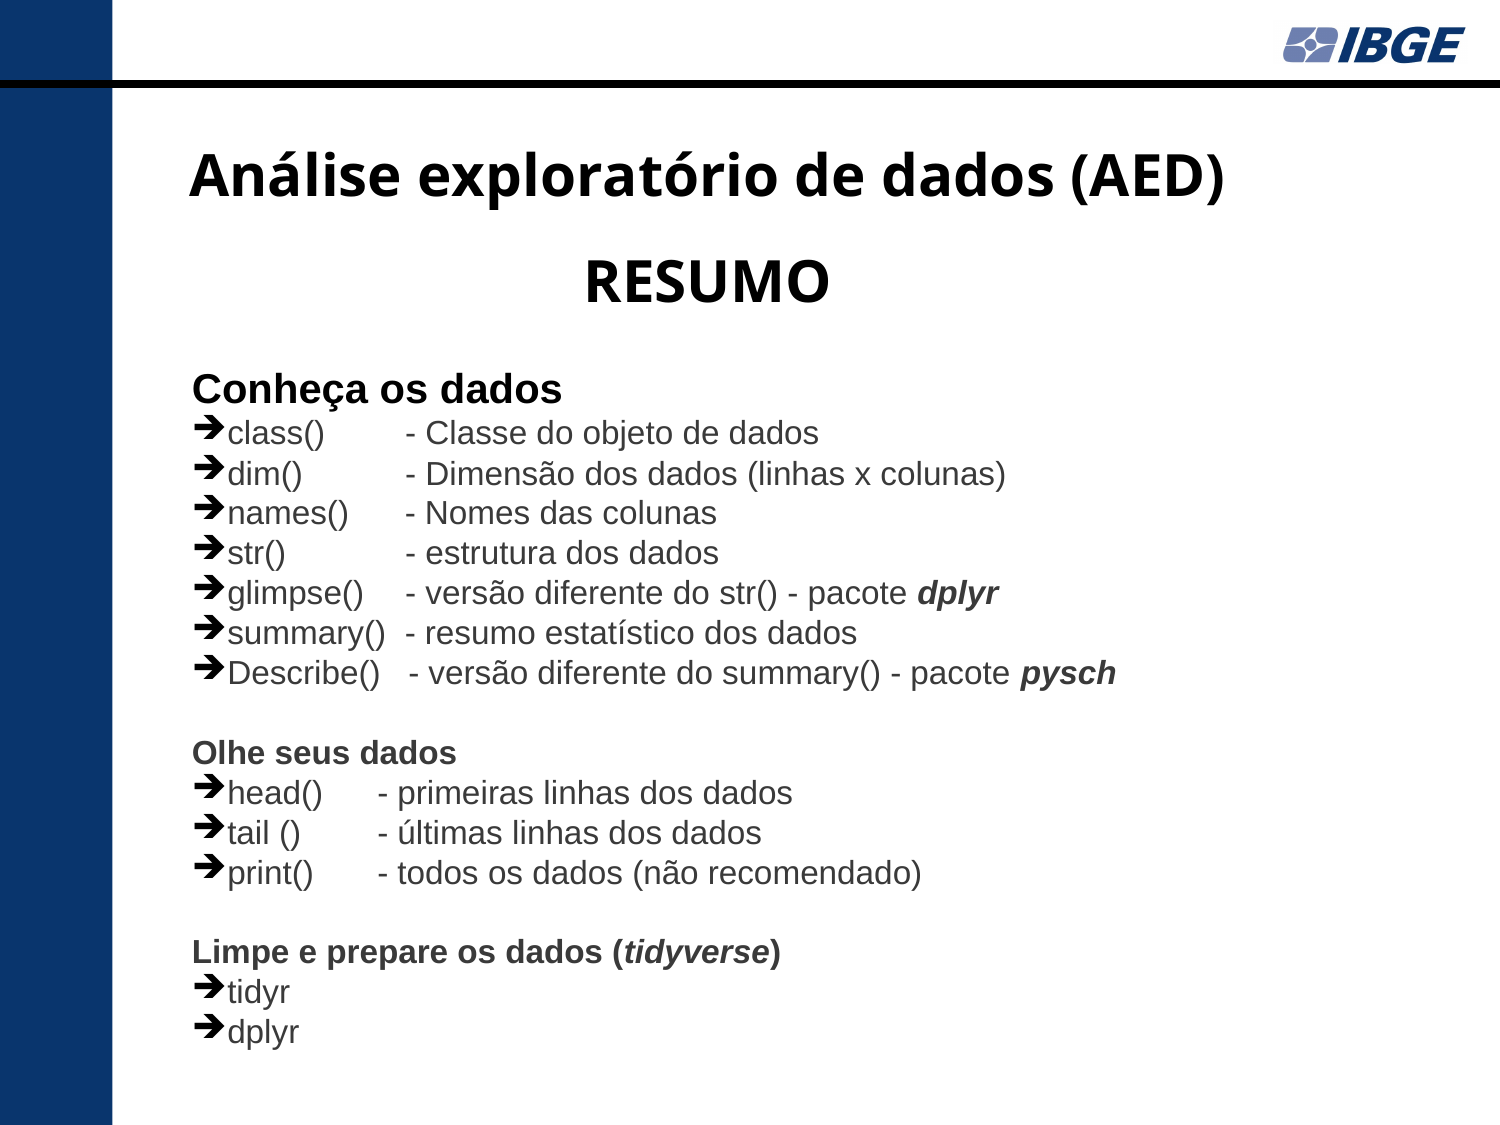

Análise exploratório de dados (AED)
RESUMO
Conheça os dados
class() 	 - Classe do objeto de dados
dim() 	 - Dimensão dos dados (linhas x colunas)
names() - Nomes das colunas
str() 	 - estrutura dos dados
glimpse() 	 - versão diferente do str() - pacote dplyr
summary() - resumo estatístico dos dados
Describe() - versão diferente do summary() - pacote pysch
Olhe seus dados
head() 	- primeiras linhas dos dados
tail ()	- últimas linhas dos dados
print() 	- todos os dados (não recomendado)
Limpe e prepare os dados (tidyverse)
tidyr
dplyr